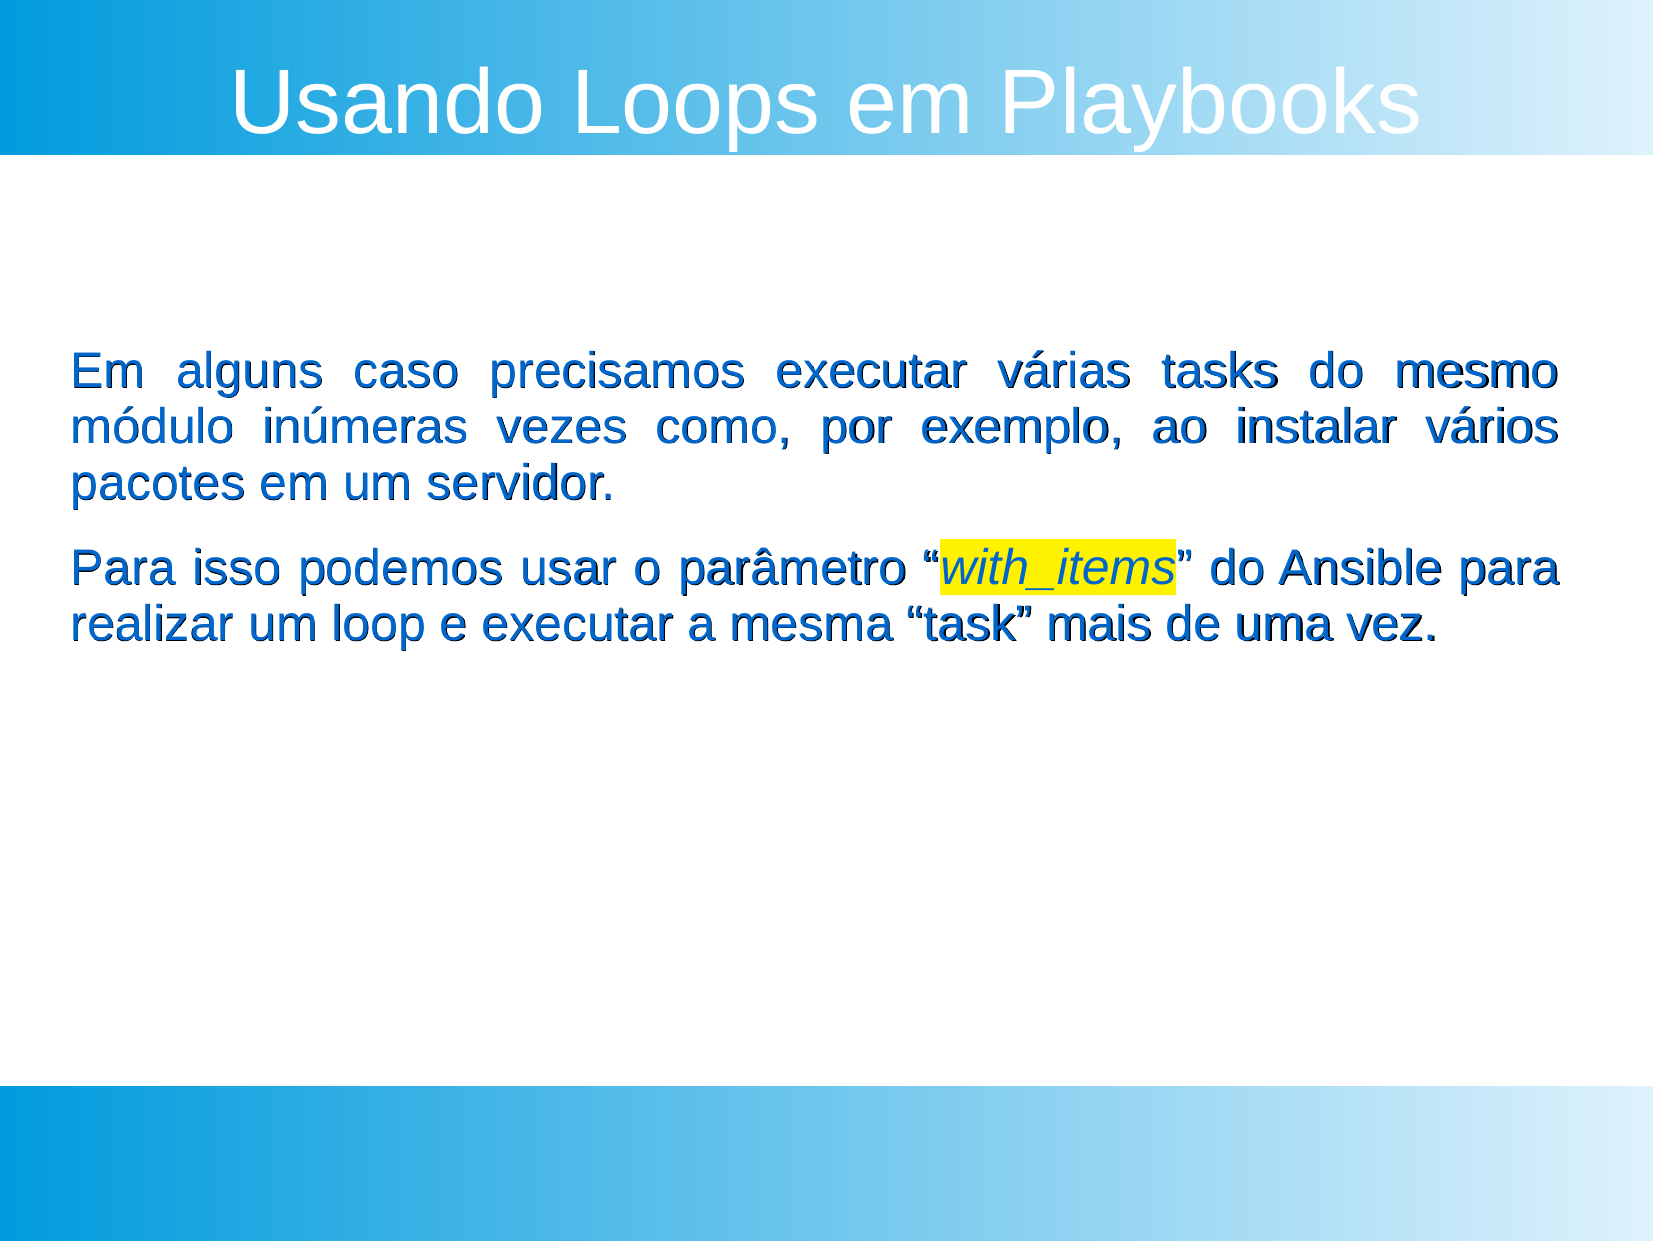

# Usando Loops em Playbooks
Em alguns caso precisamos executar várias tasks do mesmo módulo inúmeras vezes como, por exemplo, ao instalar vários pacotes em um servidor.
Para isso podemos usar o parâmetro “with_items” do Ansible para realizar um loop e executar a mesma “task” mais de uma vez.